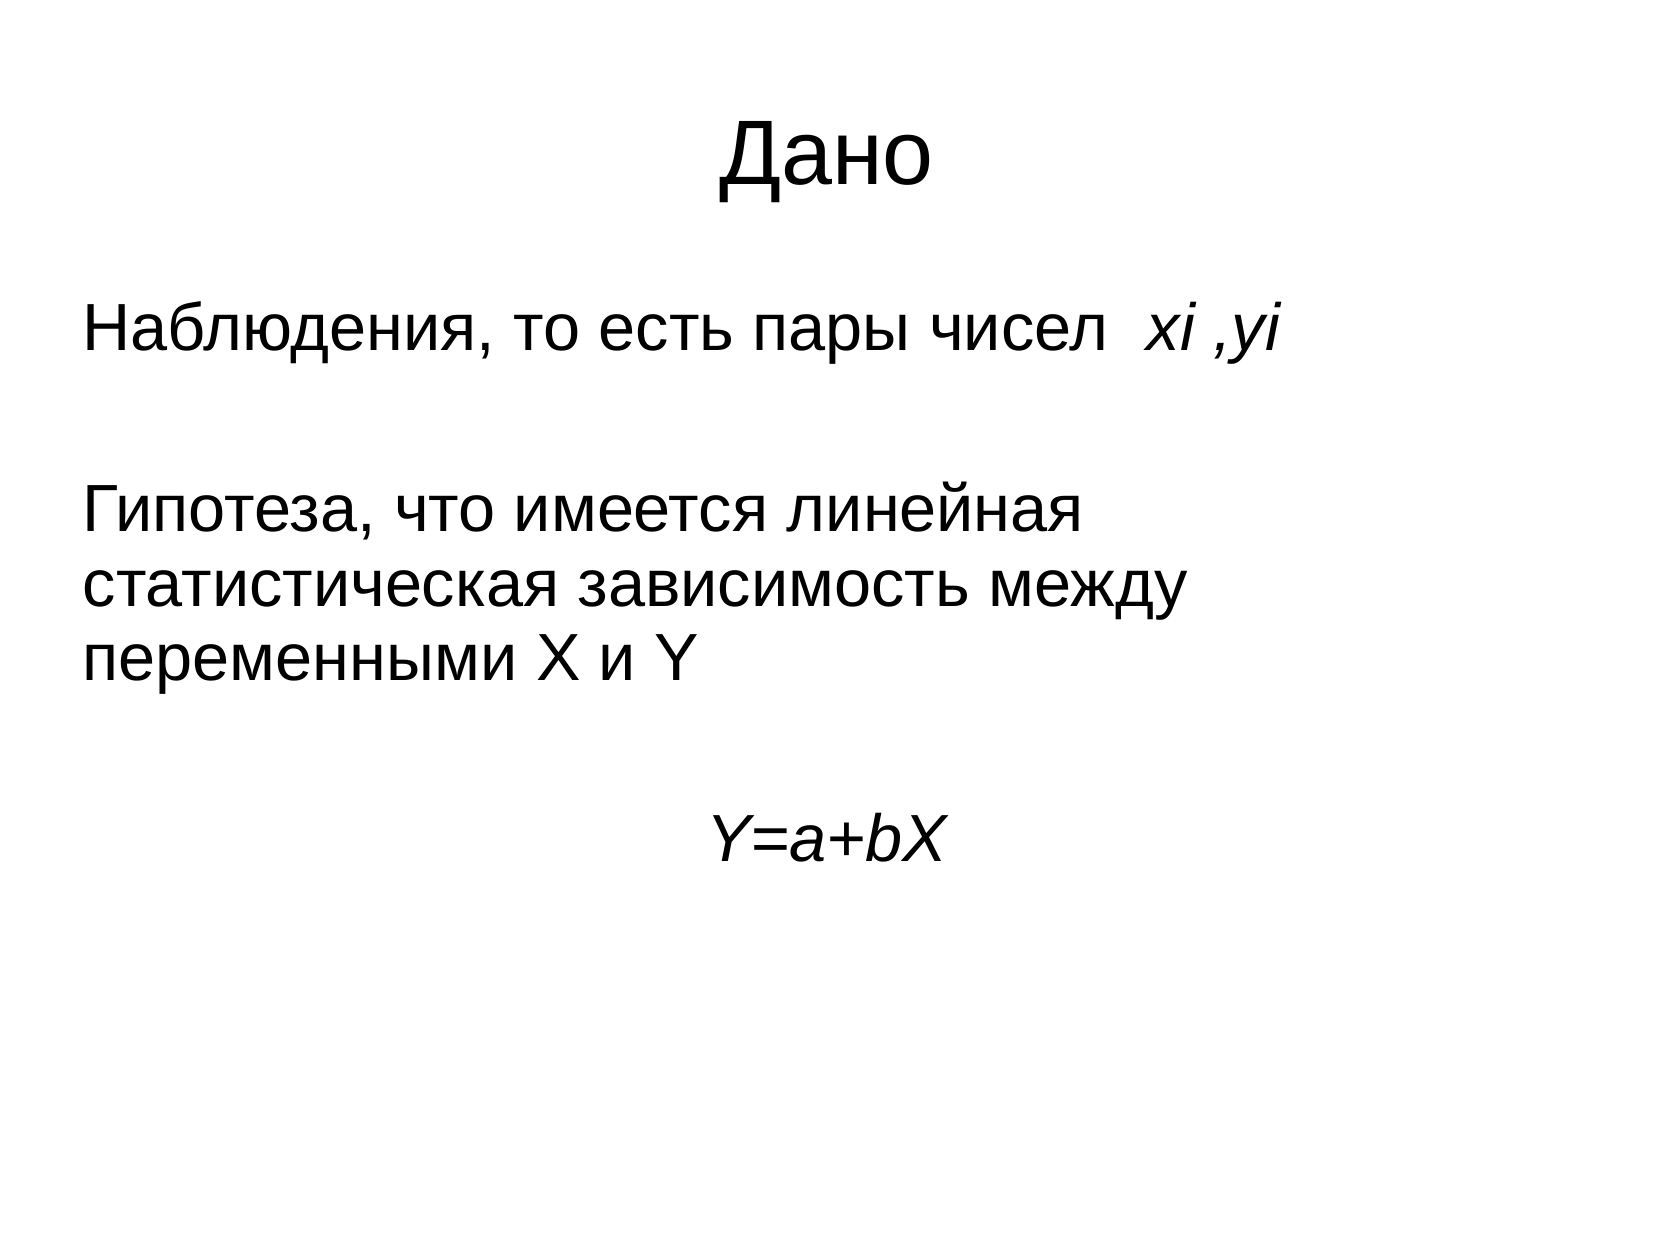

# Дано
Наблюдения, то есть пары чисел xi ,yi
Гипотеза, что имеется линейная статистическая зависимость между переменными X и Y
Y=a+bX